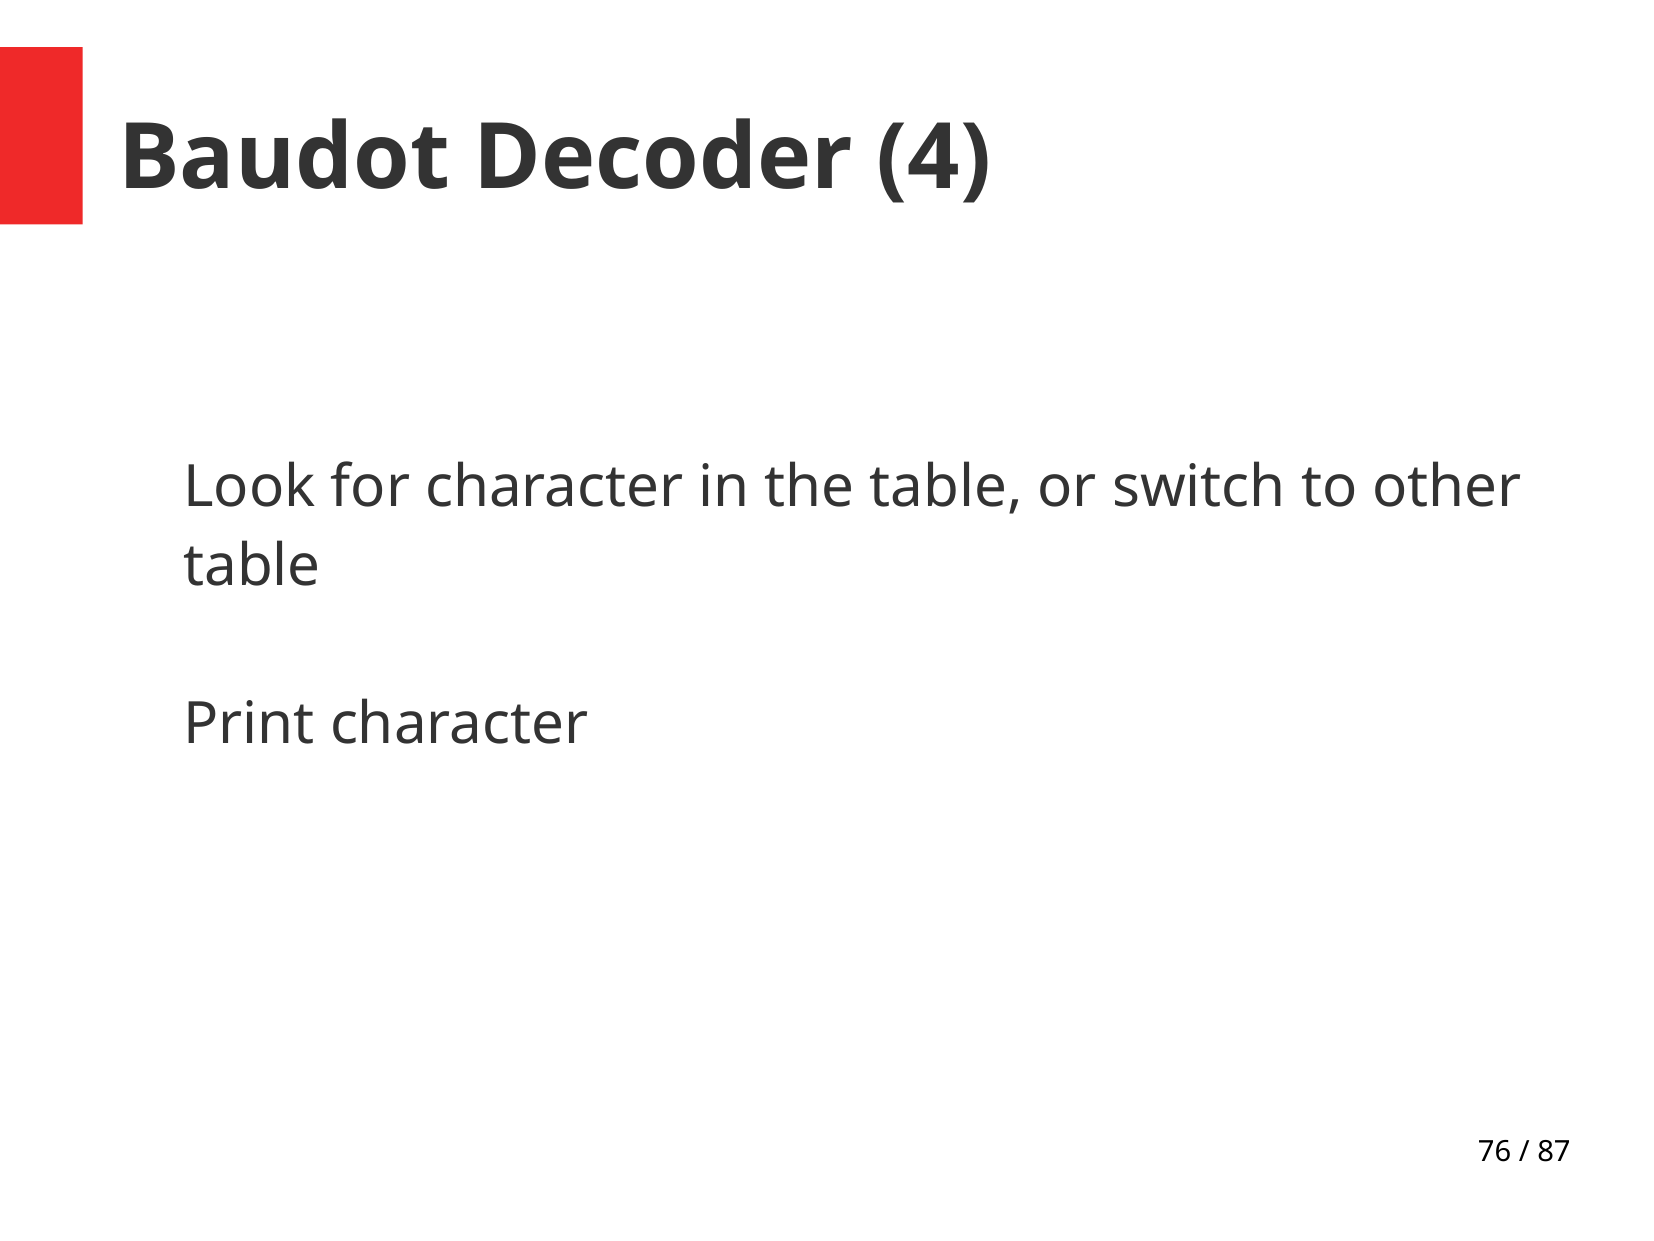

# Baudot Decoder (4)
Look for character in the table, or switch to other table
Print character
76